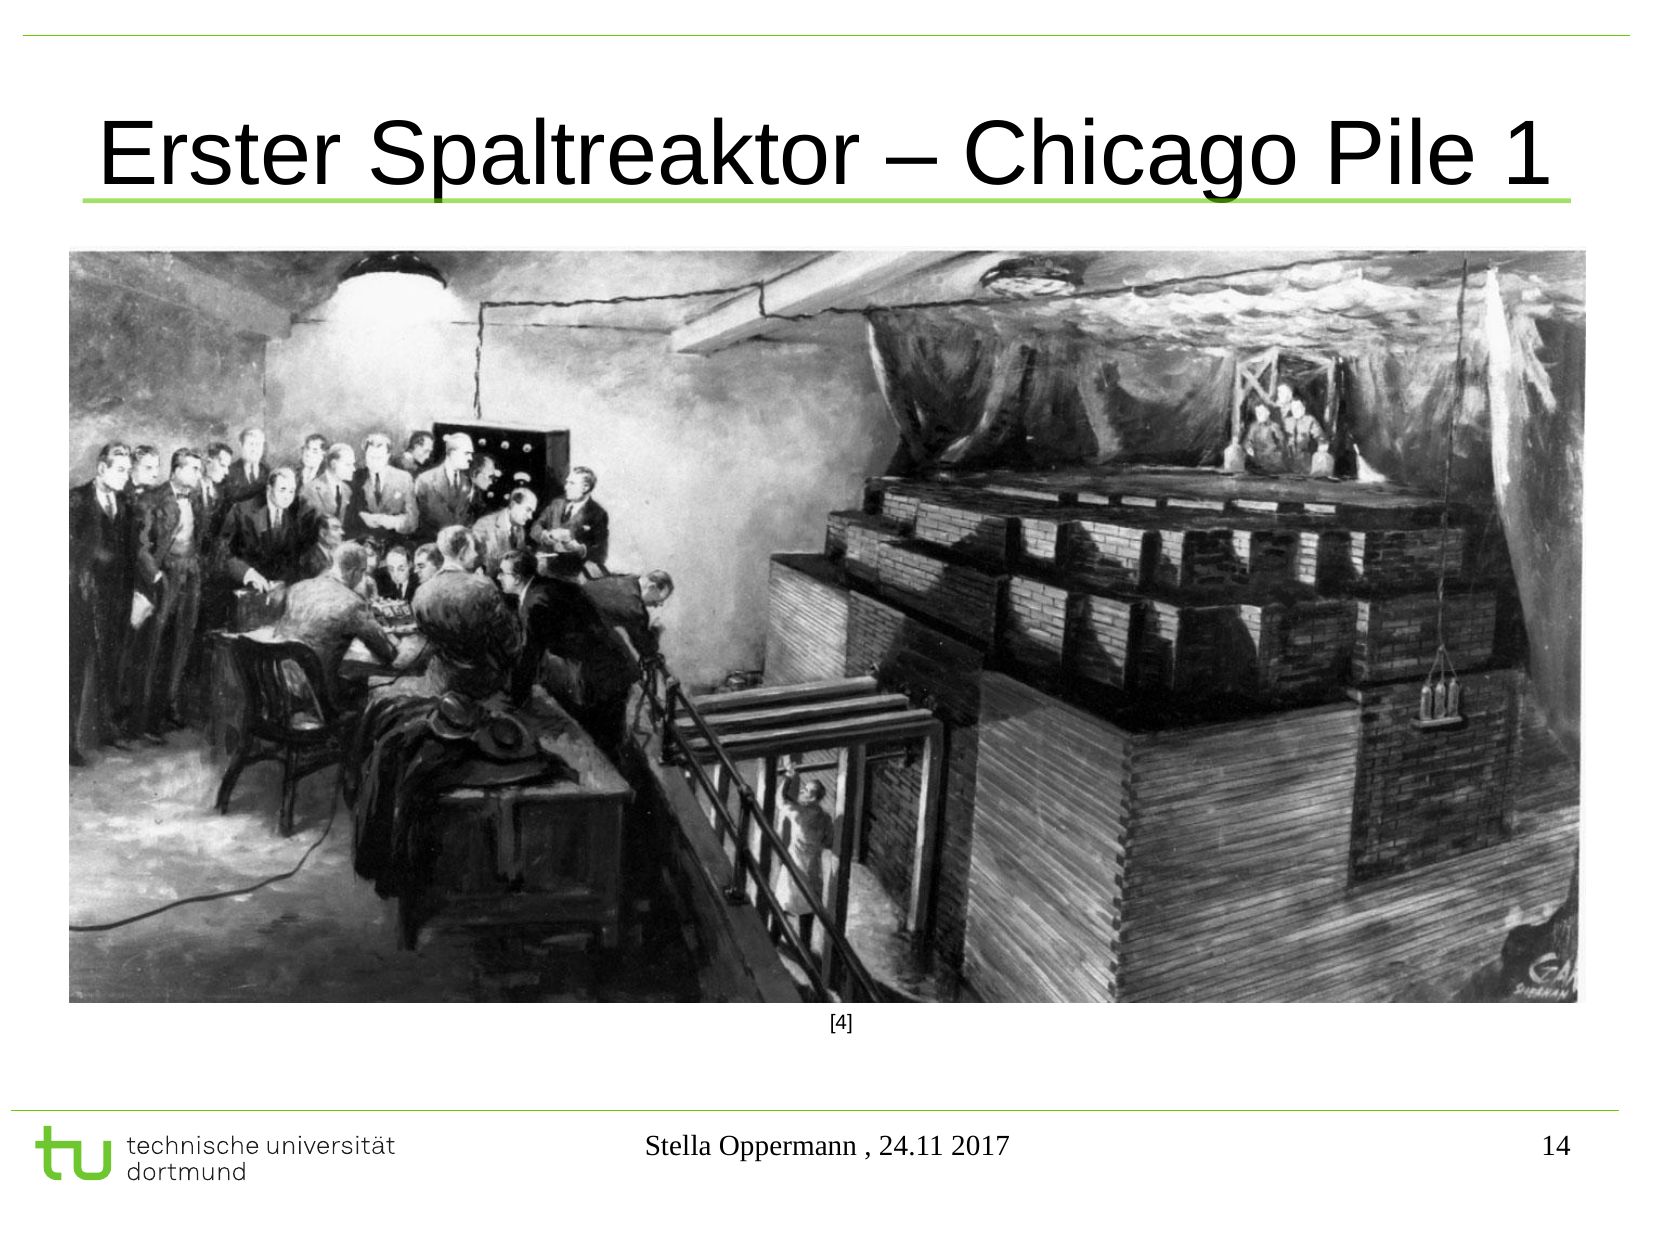

# Erster Spaltreaktor – Chicago Pile 1
[4]
Stella Oppermann , 24.11 2017
14